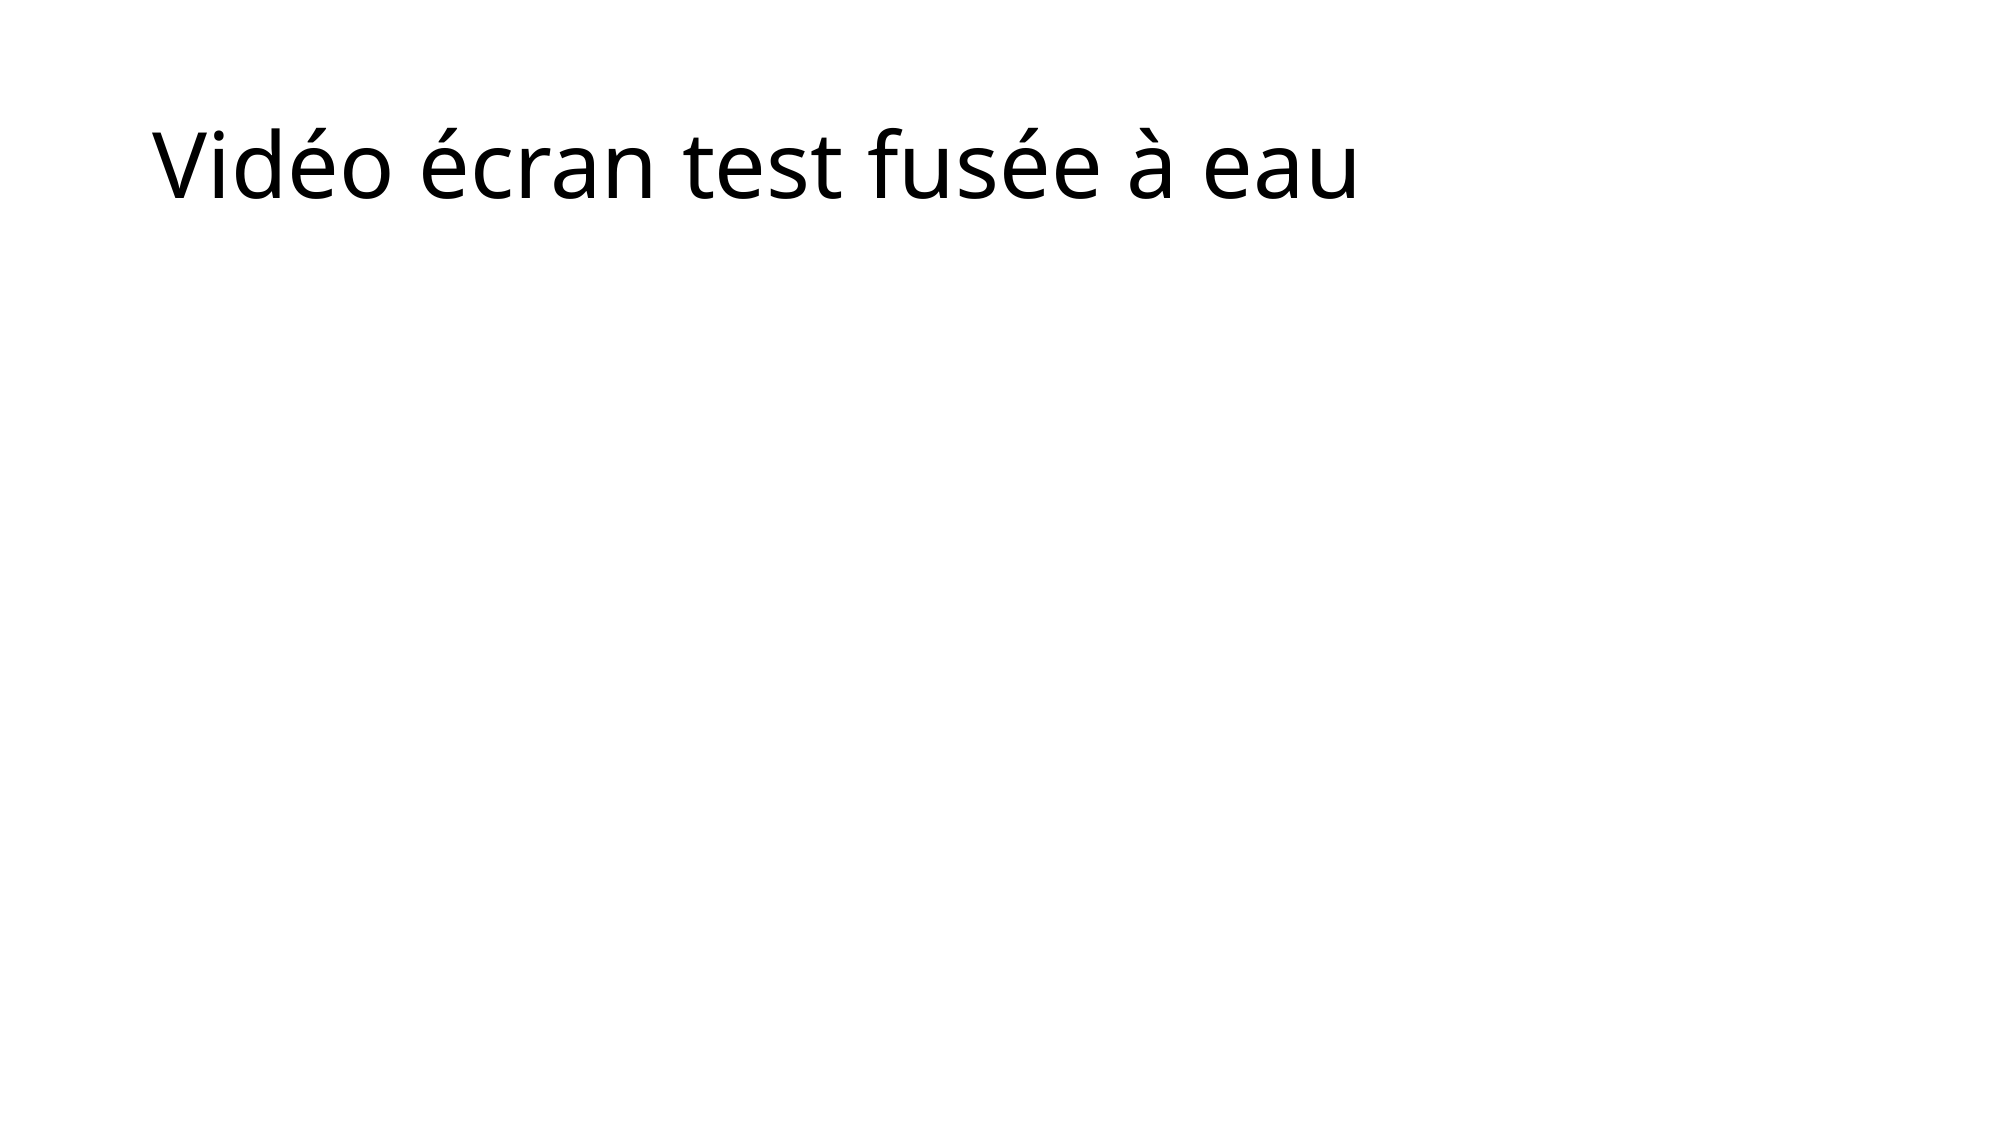

# Vidéo écran test fusée à eau